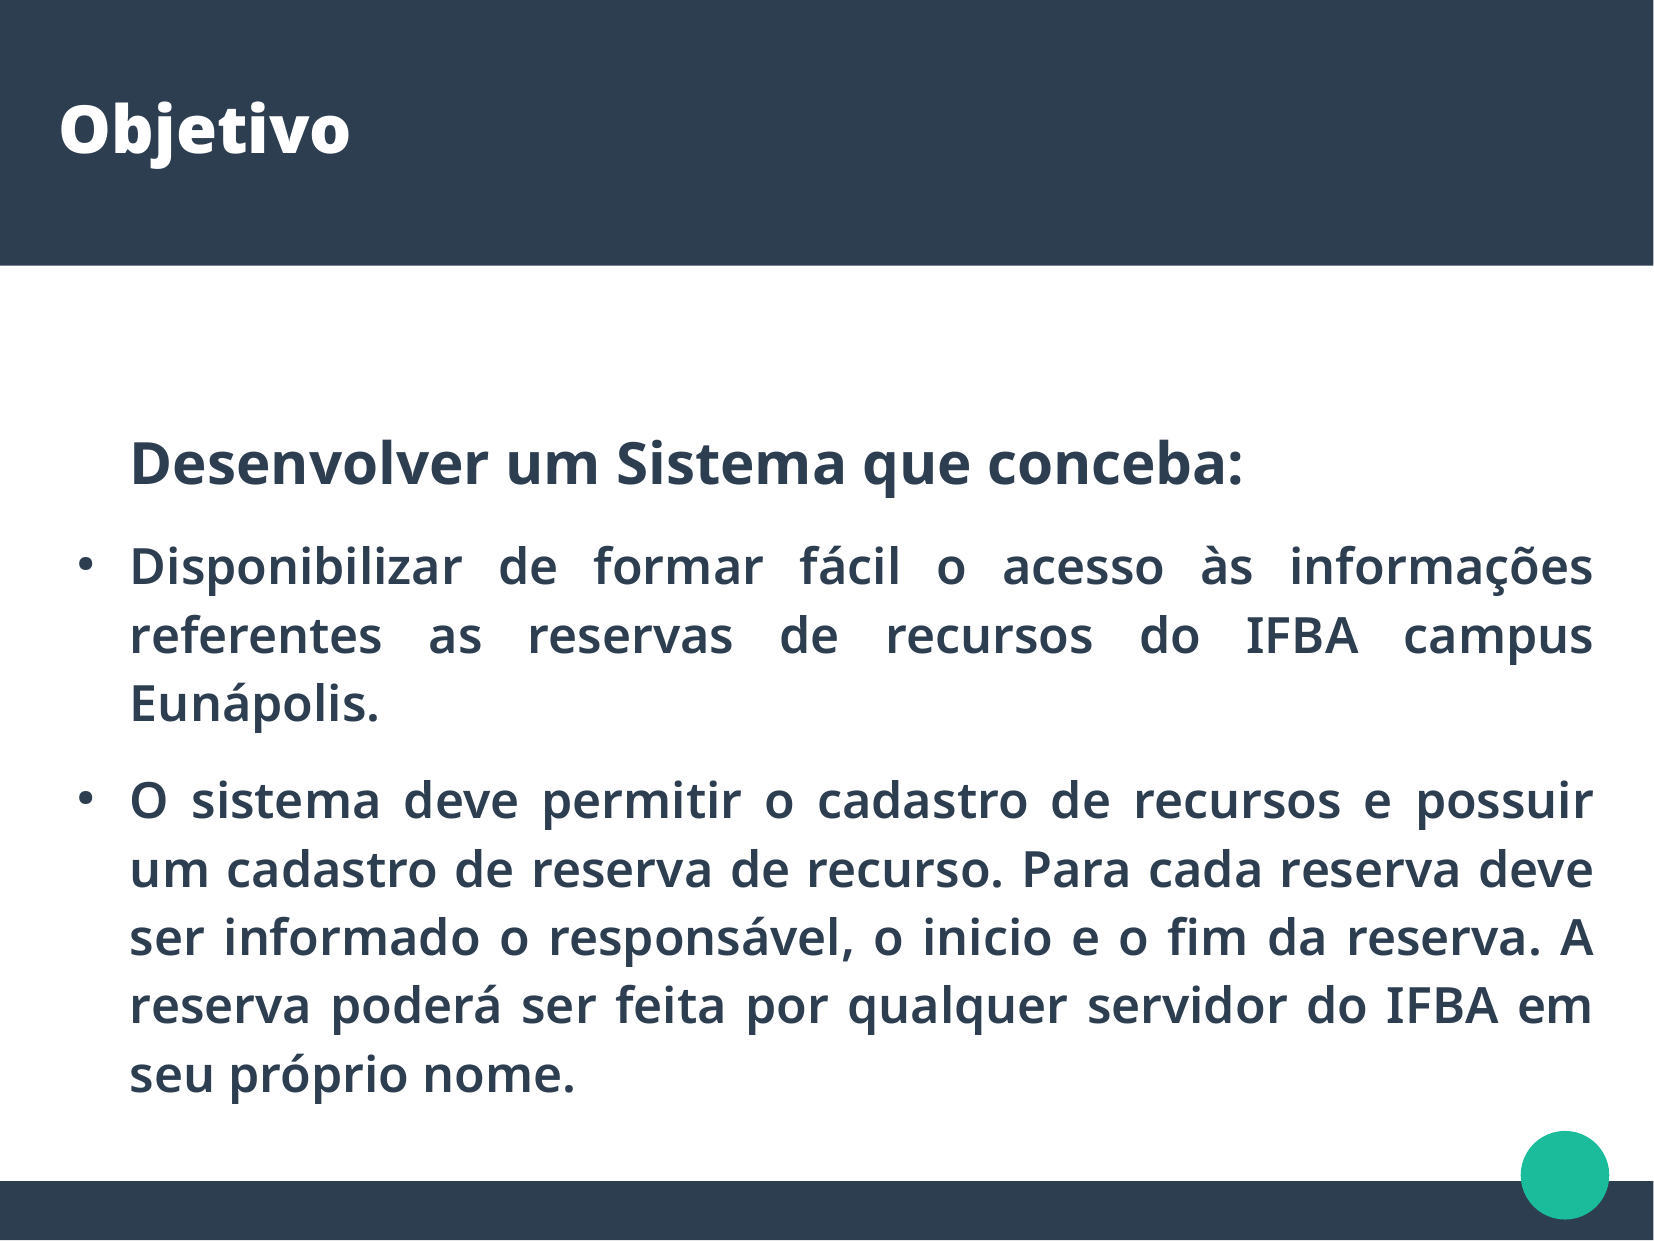

# Objetivo
Desenvolver um Sistema que conceba:
Disponibilizar de formar fácil o acesso às informações referentes as reservas de recursos do IFBA campus Eunápolis.
O sistema deve permitir o cadastro de recursos e possuir um cadastro de reserva de recurso. Para cada reserva deve ser informado o responsável, o inicio e o fim da reserva. A reserva poderá ser feita por qualquer servidor do IFBA em seu próprio nome.